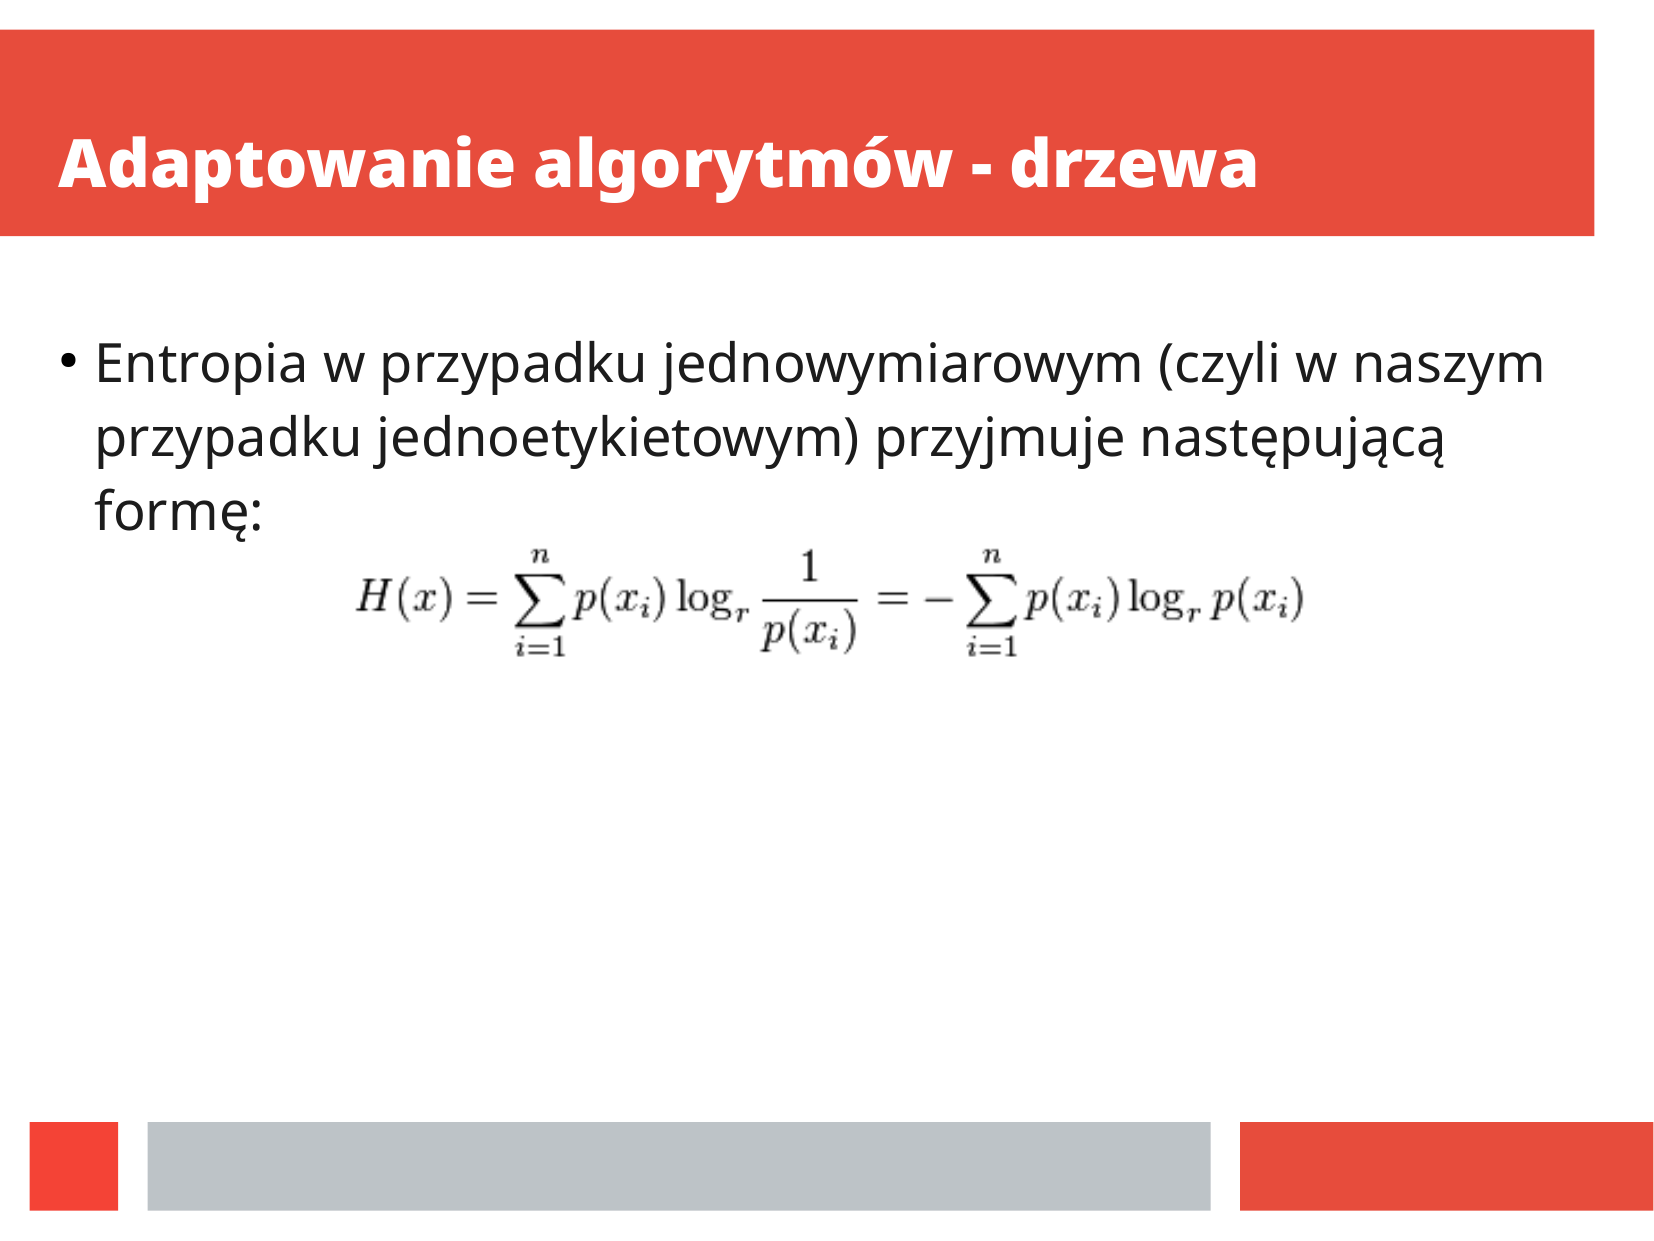

# Adaptowanie algorytmów - drzewa
Entropia w przypadku jednowymiarowym (czyli w naszym przypadku jednoetykietowym) przyjmuje następującą formę: